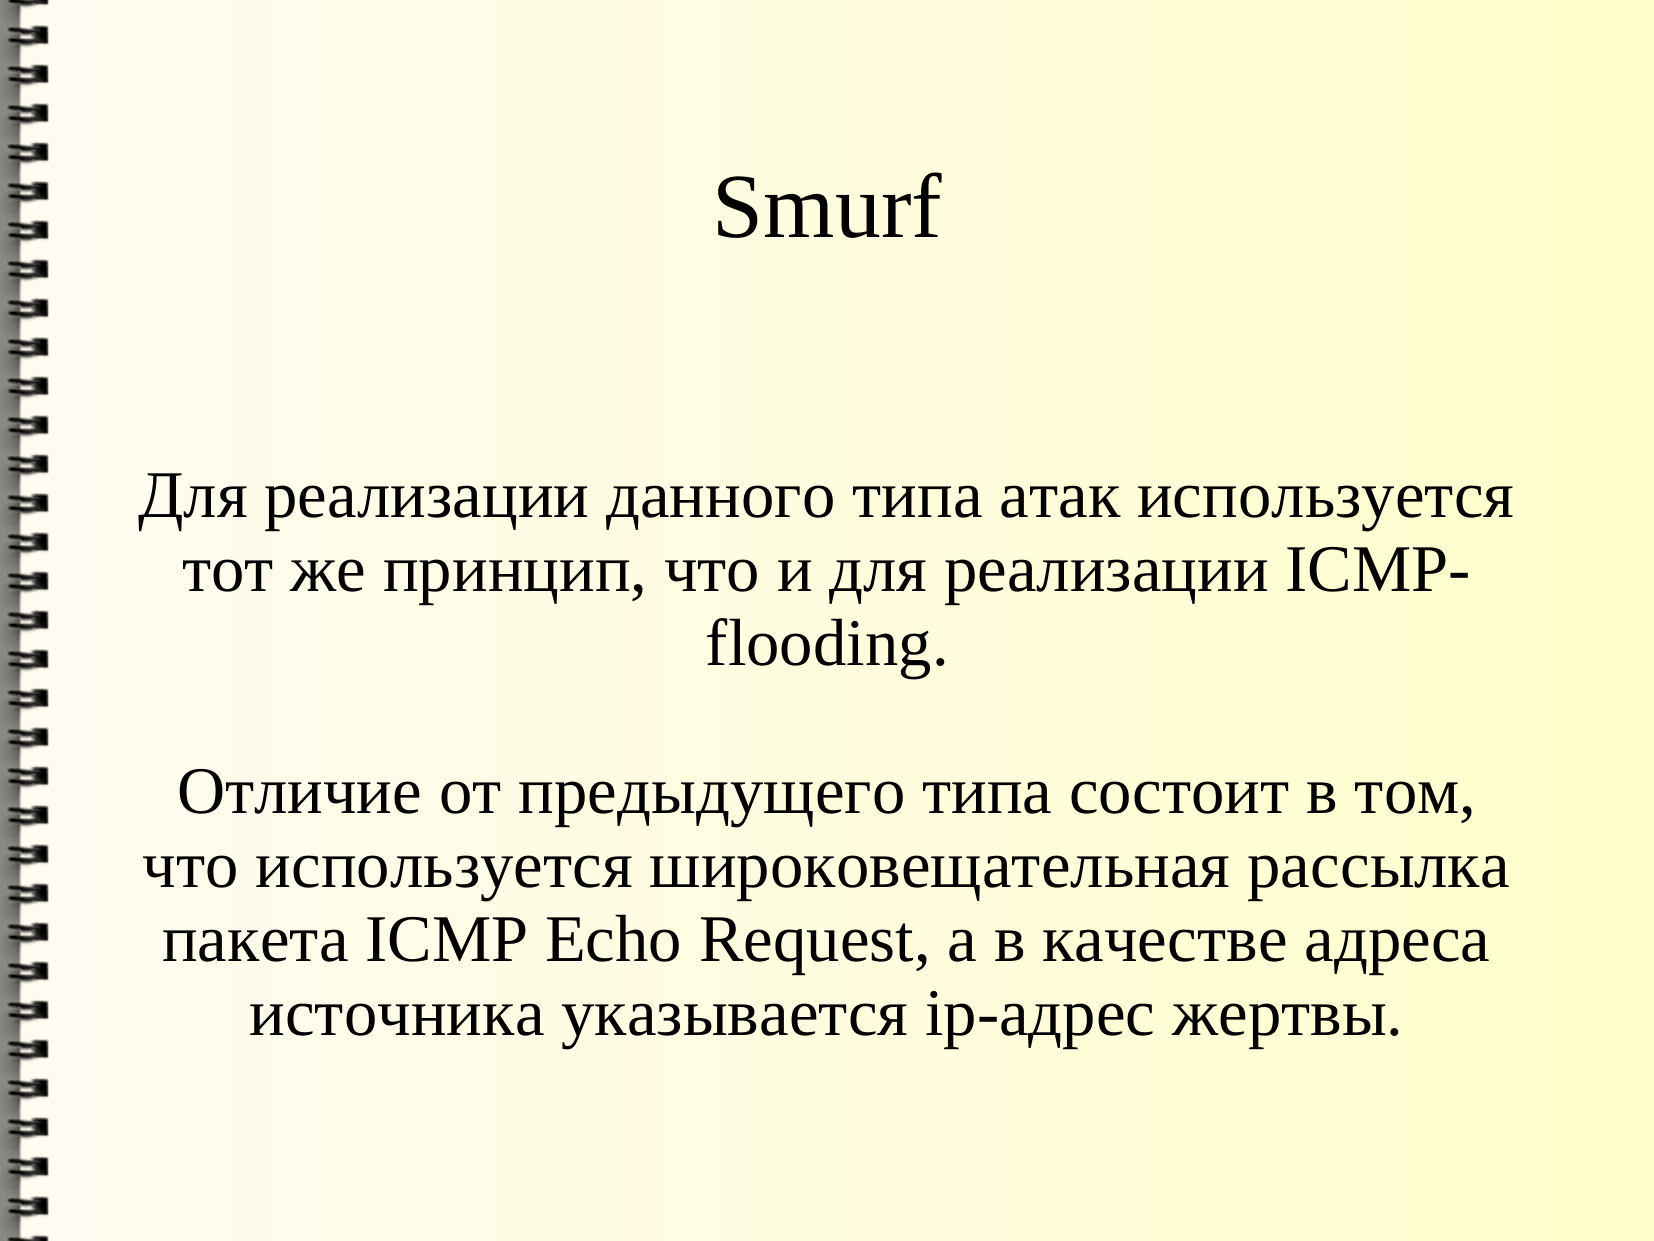

# Smurf
Для реализации данного типа атак используется тот же принцип, что и для реализации ICMP-flooding.
Отличие от предыдущего типа состоит в том, что используется широковещательная рассылка пакета ICMP Echo Request, а в качестве адреса источника указывается ip-адрес жертвы.